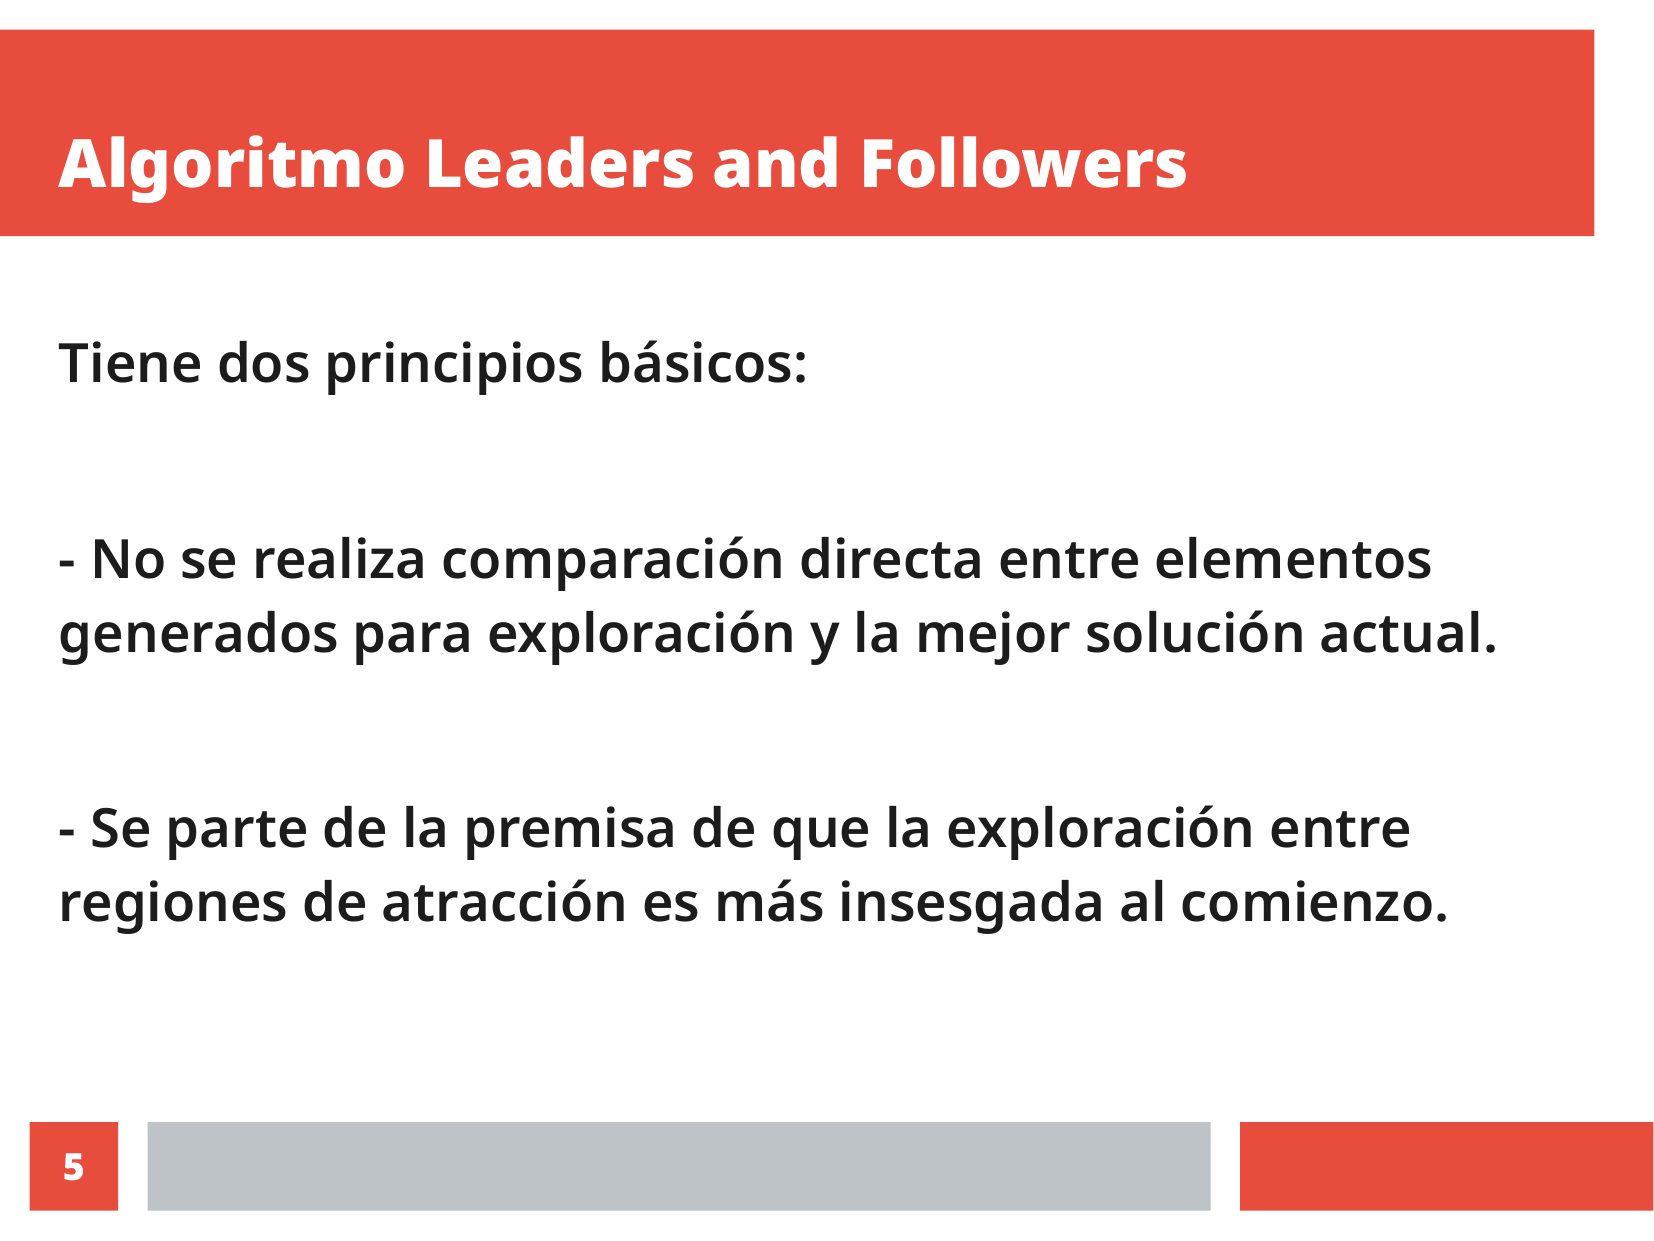

# Algoritmo Leaders and Followers
Tiene dos principios básicos:
- No se realiza comparación directa entre elementos generados para exploración y la mejor solución actual.
- Se parte de la premisa de que la exploración entre regiones de atracción es más insesgada al comienzo.
5